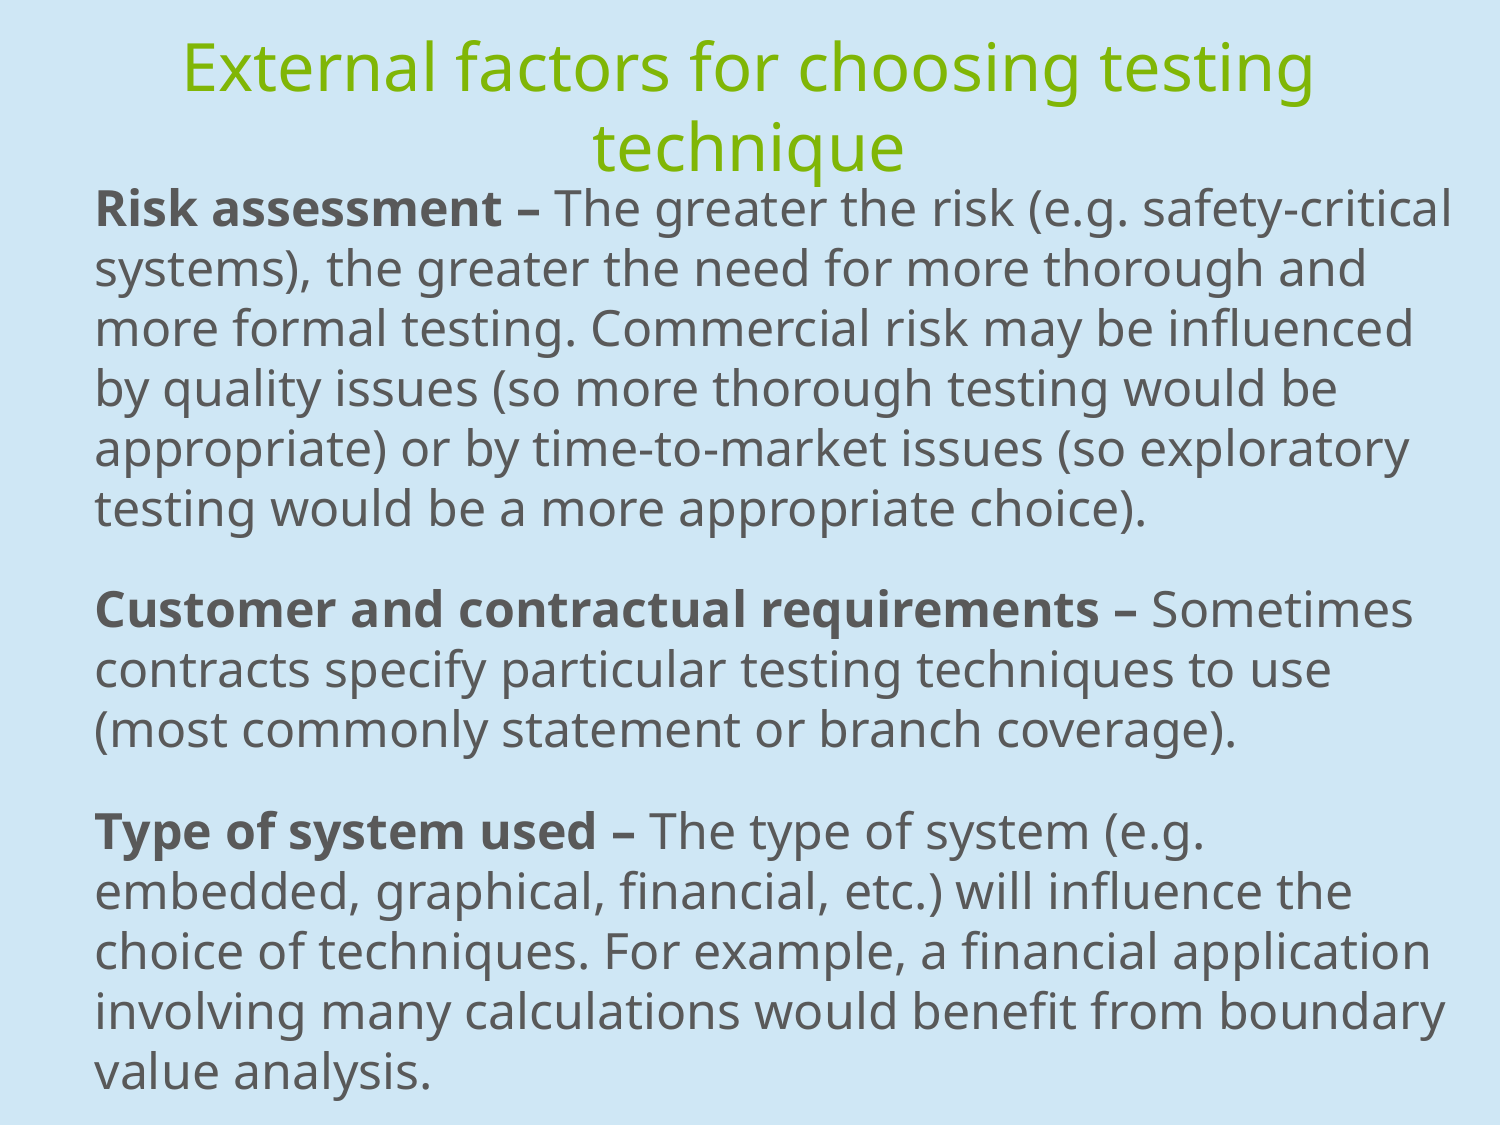

# External factors for choosing testing technique
Risk assessment – The greater the risk (e.g. safety-critical systems), the greater the need for more thorough and more formal testing. Commercial risk may be influenced by quality issues (so more thorough testing would be appropriate) or by time-to-market issues (so exploratory testing would be a more appropriate choice).
Customer and contractual requirements – Sometimes contracts specify particular testing techniques to use (most commonly statement or branch coverage).
Type of system used – The type of system (e.g. embedded, graphical, financial, etc.) will influence the choice of techniques. For example, a financial application involving many calculations would benefit from boundary value analysis.
Regulatory requirements – Some industries have regulatory standards or guidelines that govern the testing techniques used. For example, the aircraft industry requires the use of equivalence partitioning, boundary value analysis and state transition testing for high integrity systems together with statement, decision or modified condition decision coverage depending on the level of software integrity required.
Time and budget of the project – Ultimately how much time there is available will always affect the choice of testing techniques. When more time is available we can afford to select more techniques and when time is severely limited we will be limited to those that we know have a good chance of helping us find just the most important defects.